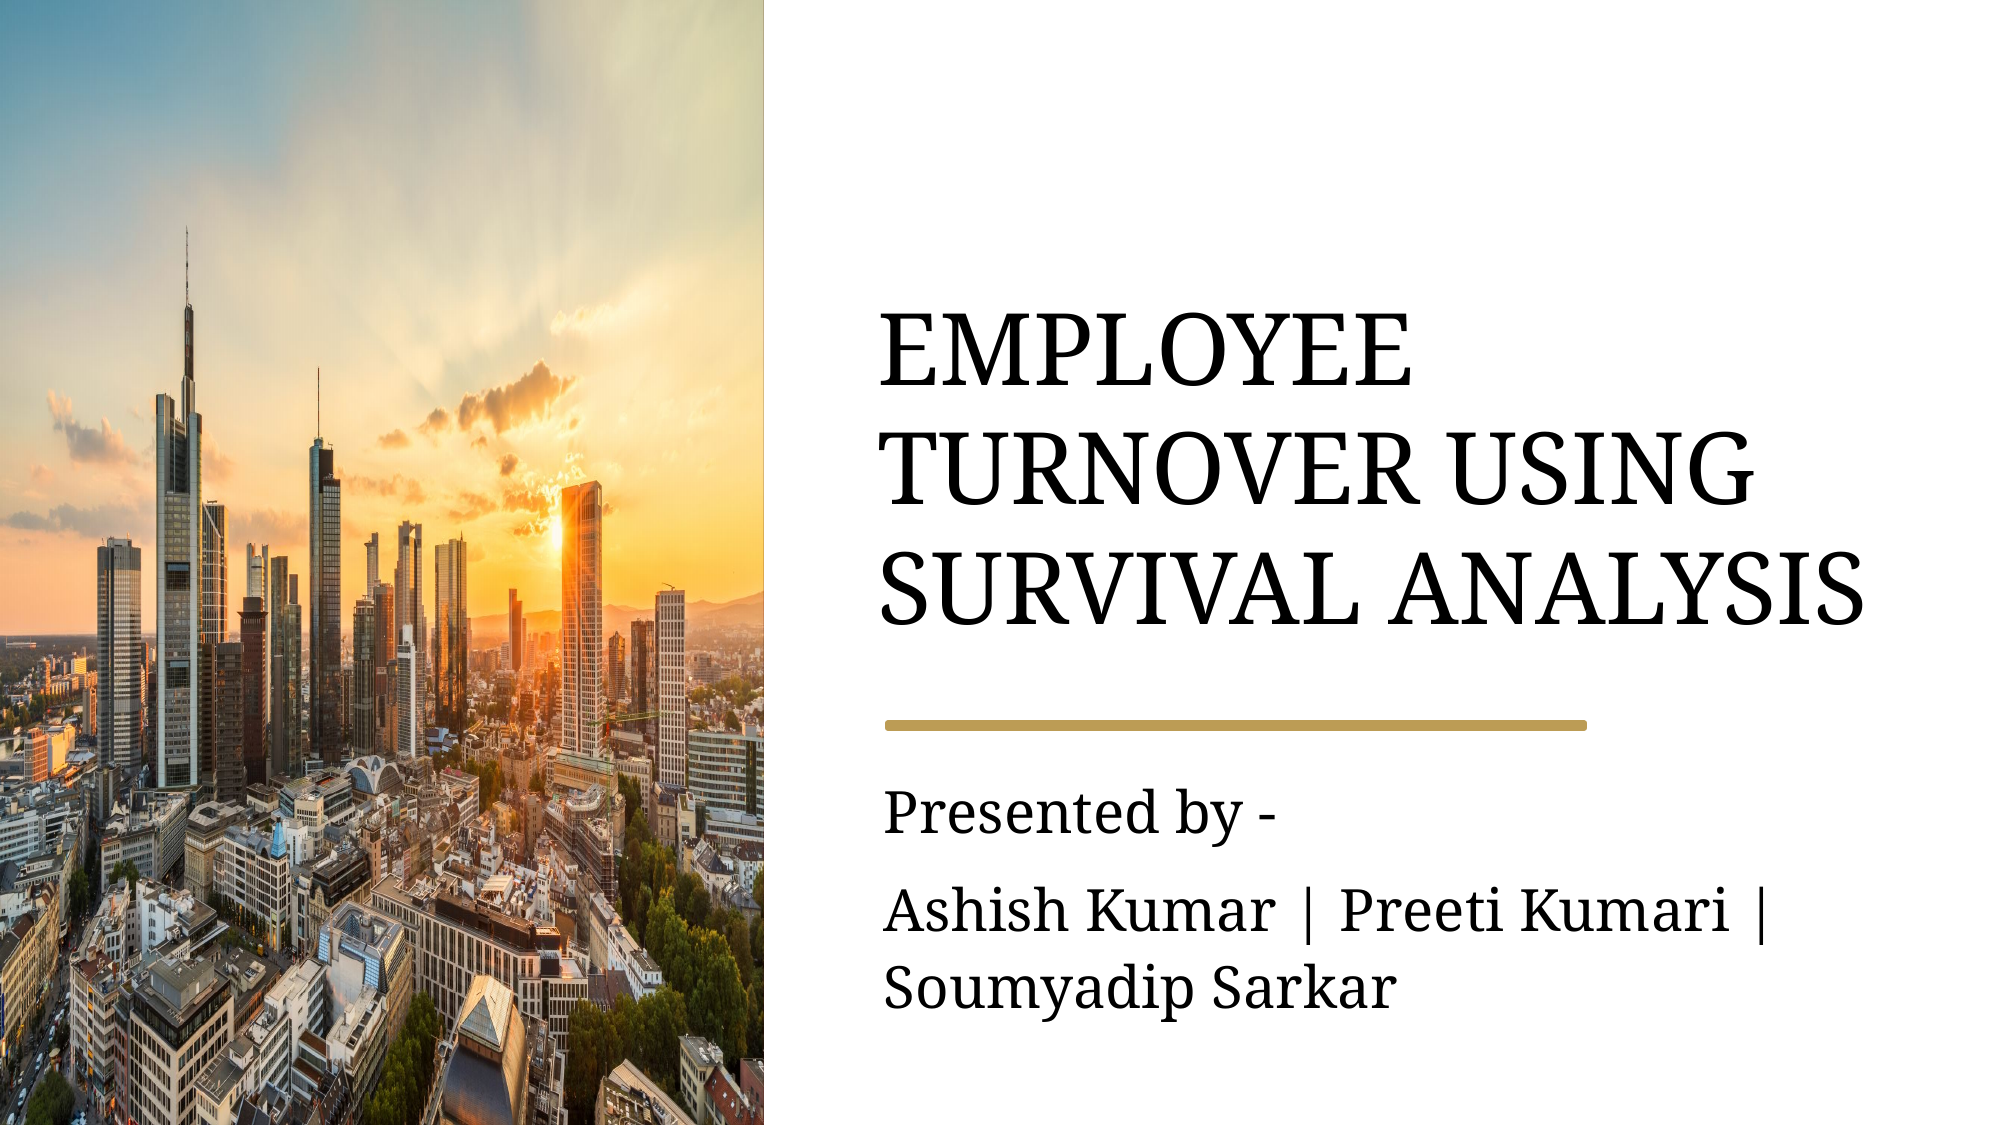

# EMPLOYEE TURNOVER USING SURVIVAL ANALYSIS
Presented by -
Ashish Kumar | Preeti Kumari | Soumyadip Sarkar